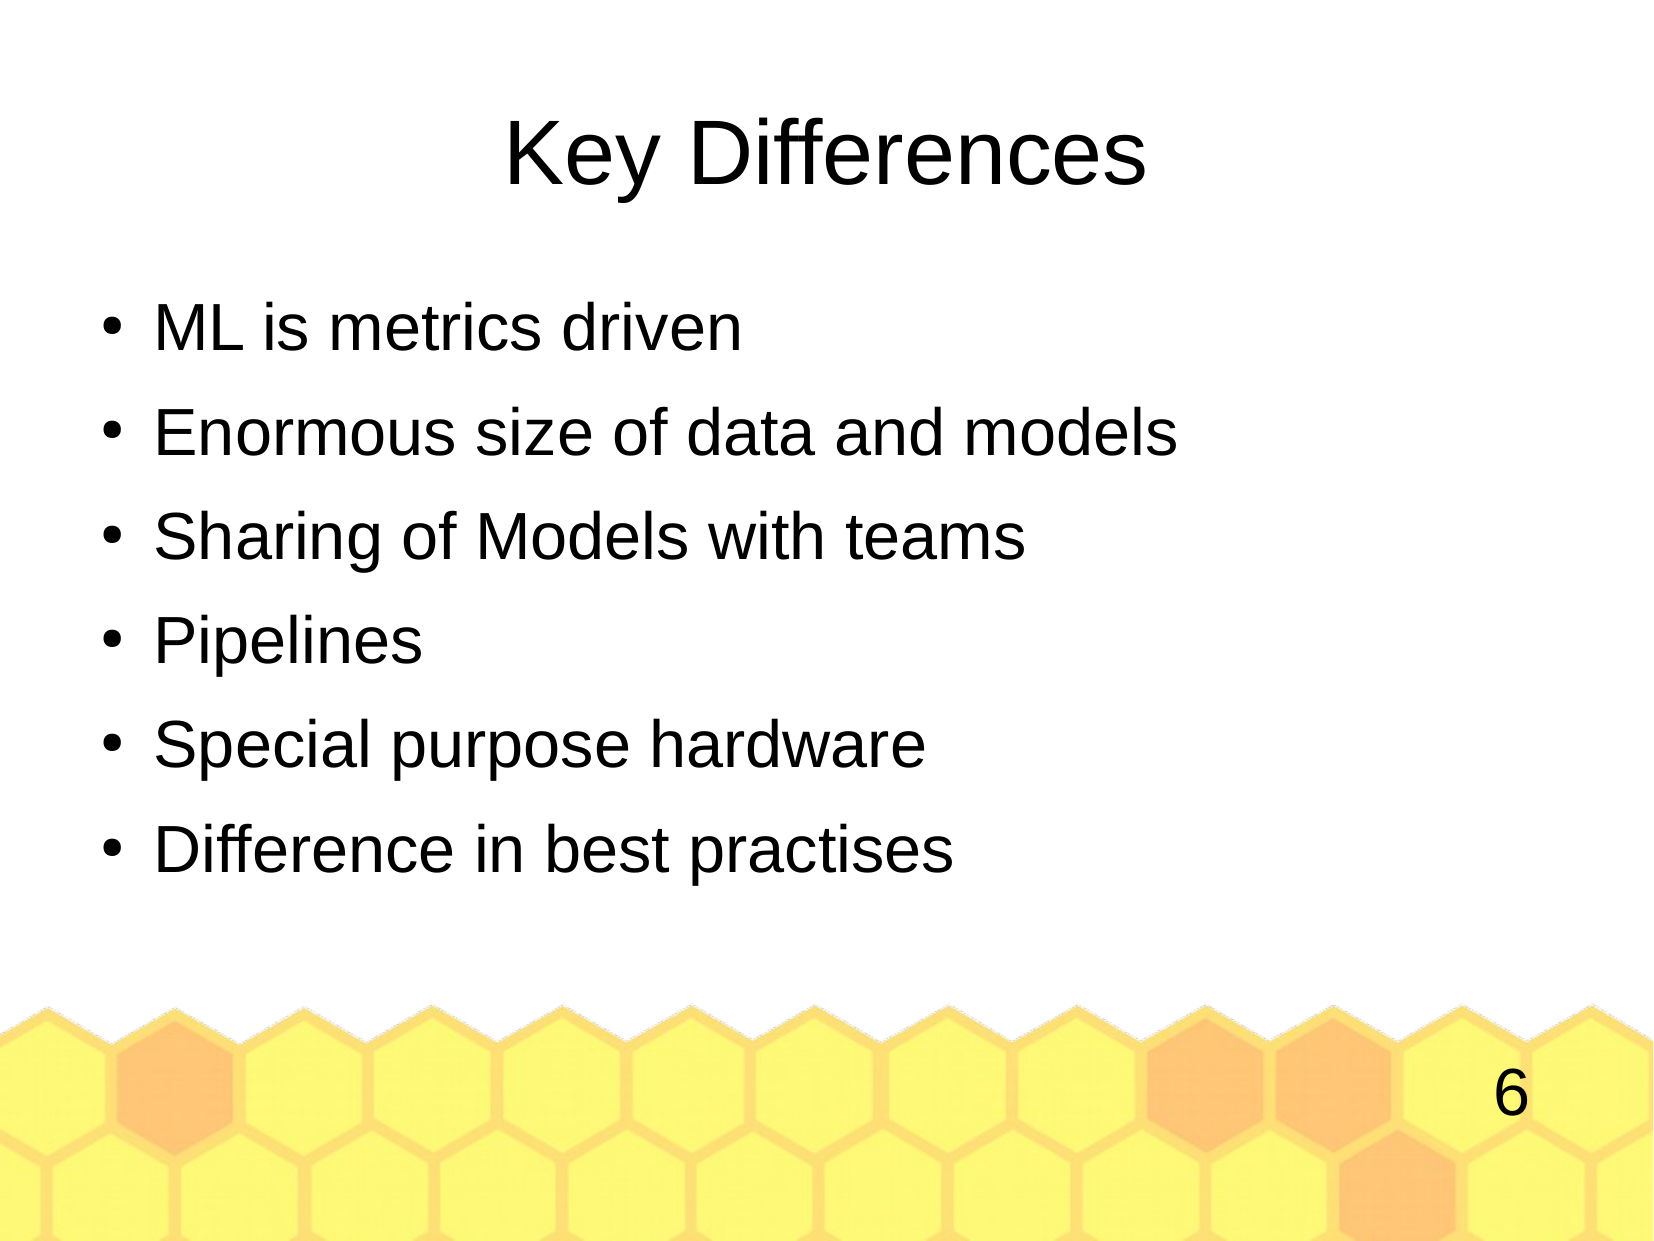

# Key Differences
ML is metrics driven
Enormous size of data and models
Sharing of Models with teams
Pipelines
Special purpose hardware
Difference in best practises
6